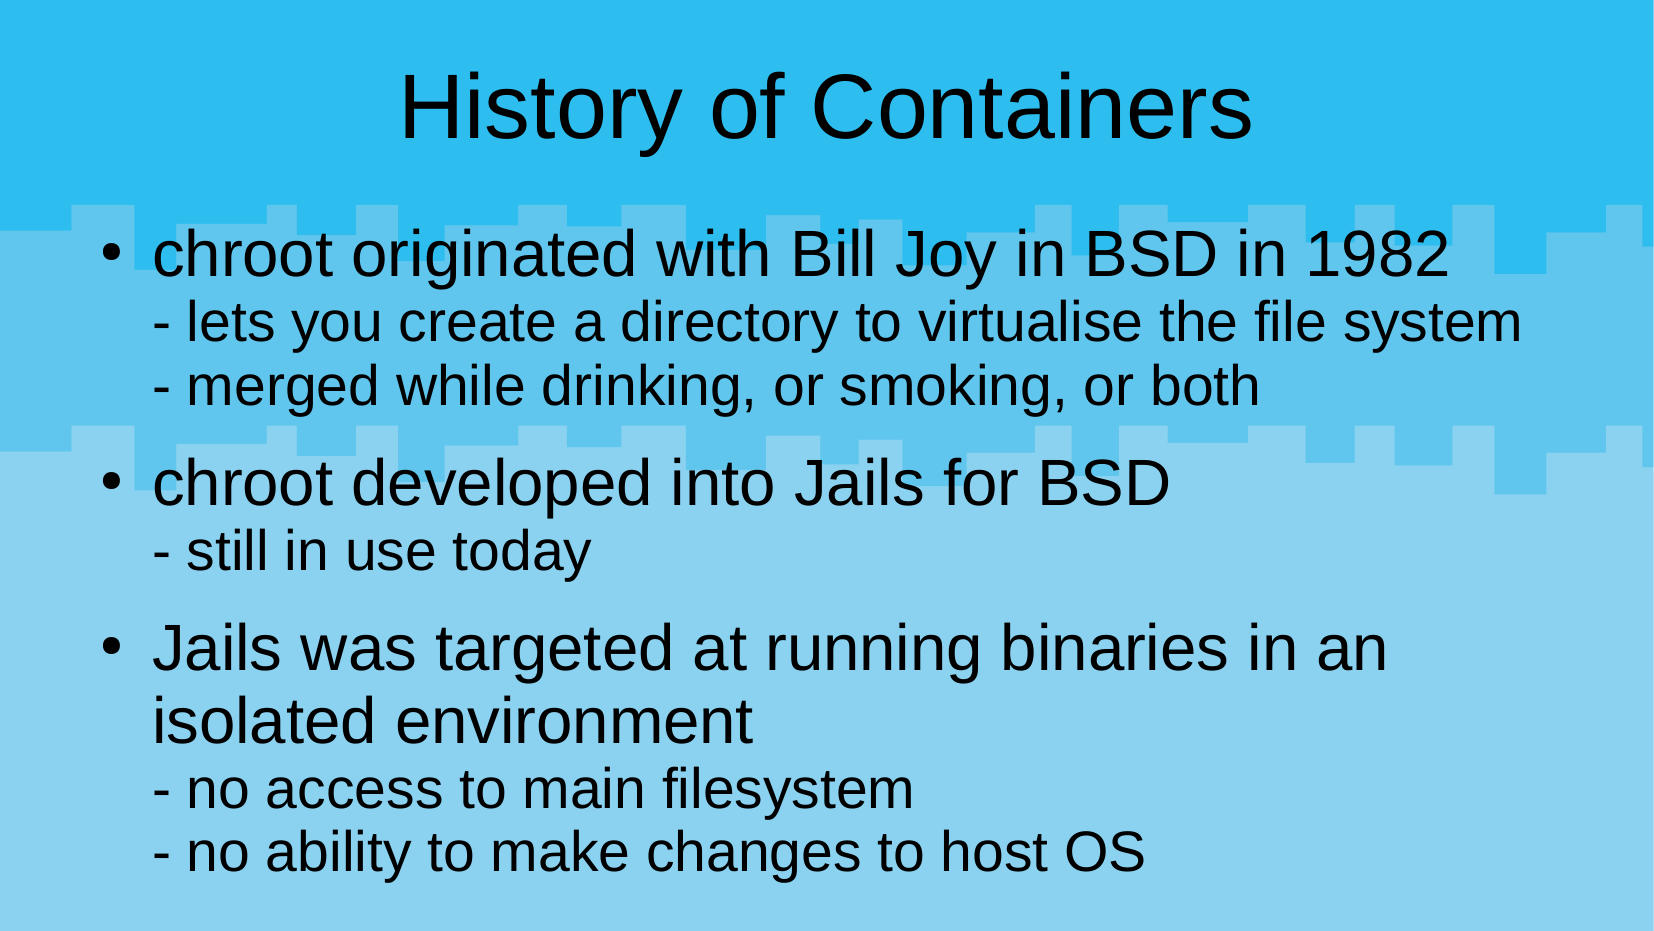

# History of Containers
chroot originated with Bill Joy in BSD in 1982
- lets you create a directory to virtualise the file system
- merged while drinking, or smoking, or both
chroot developed into Jails for BSD
- still in use today
Jails was targeted at running binaries in an isolated environment
- no access to main filesystem
- no ability to make changes to host OS